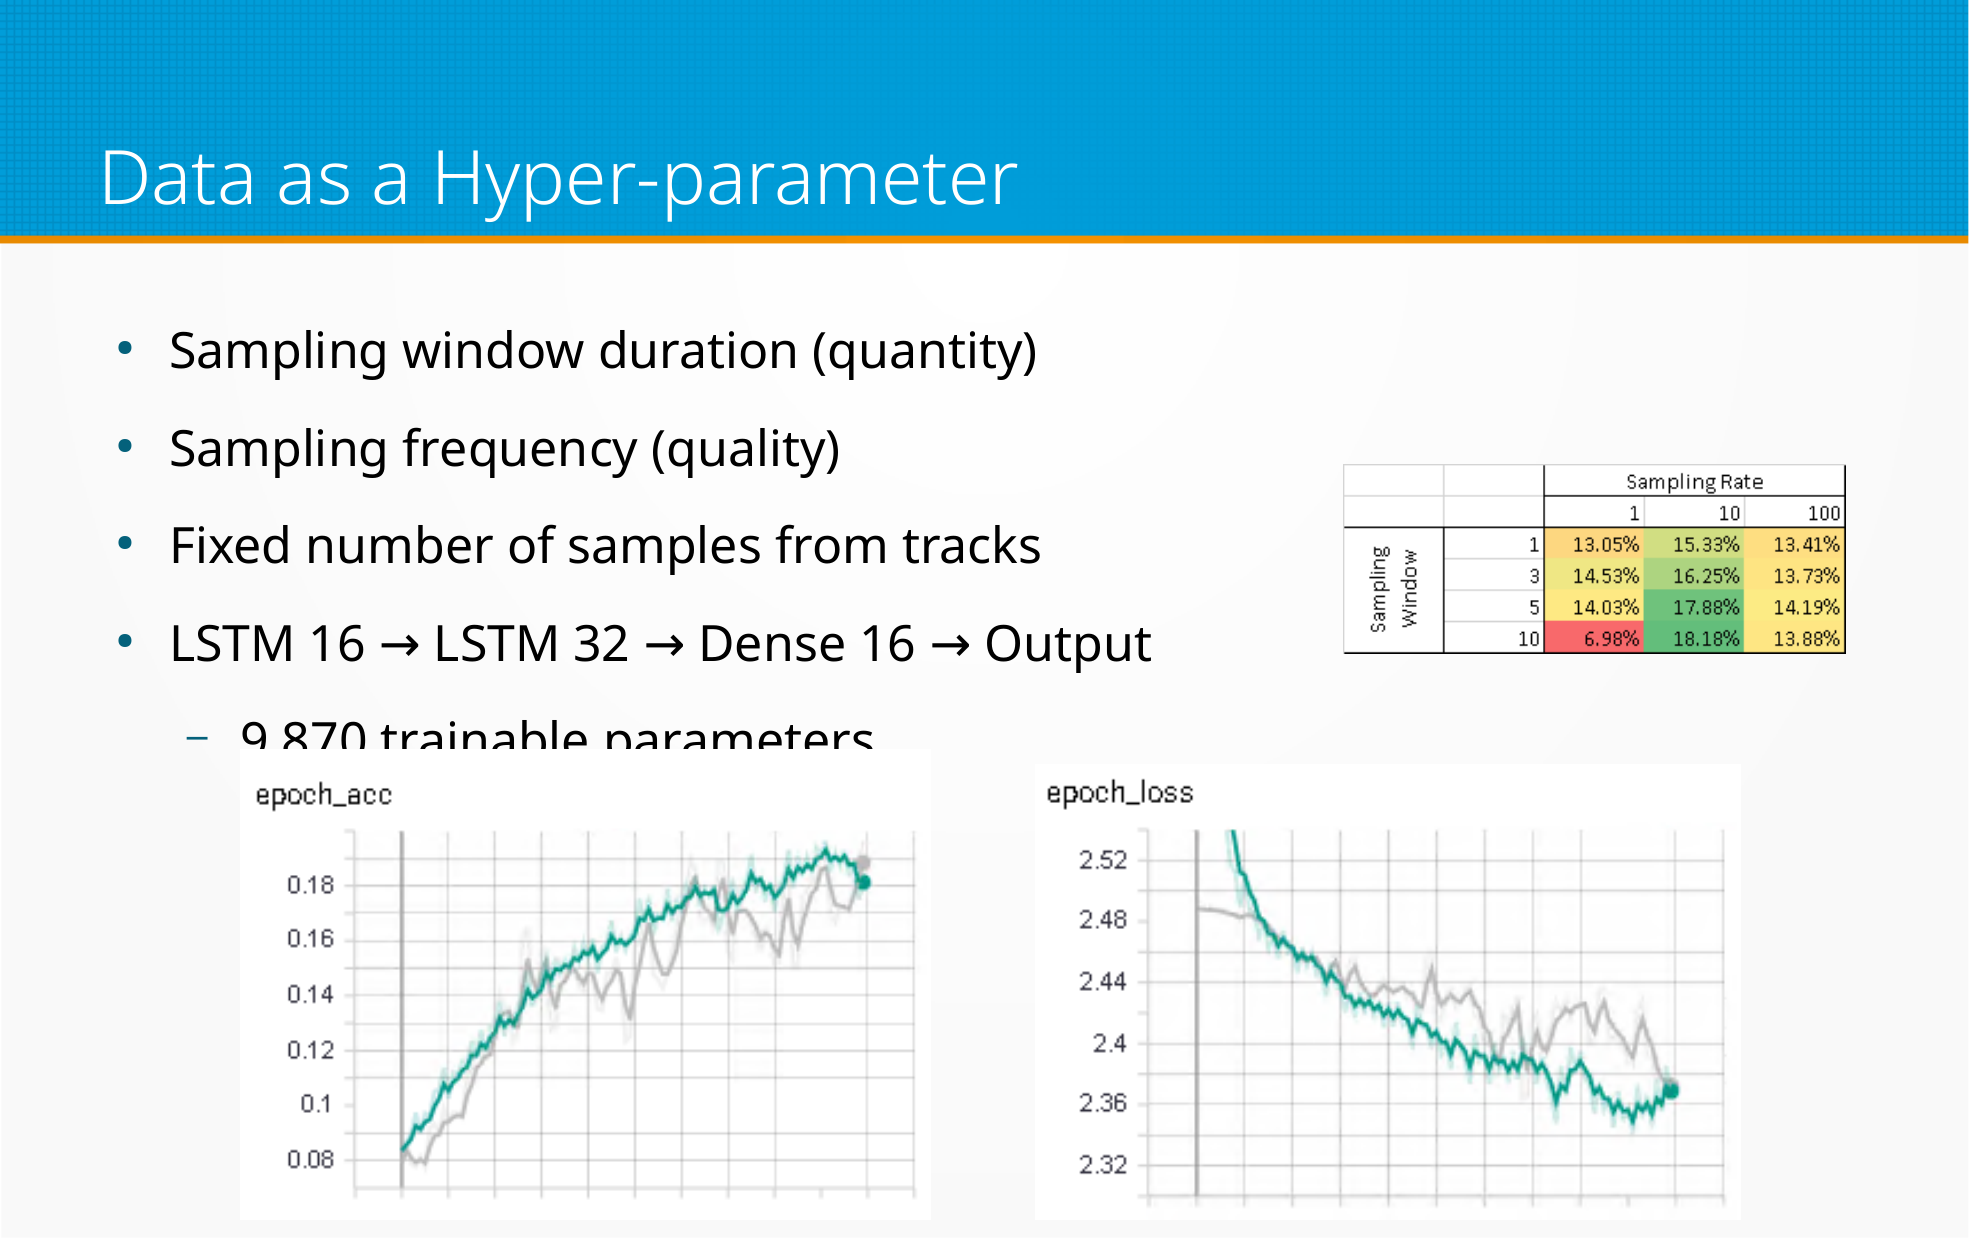

# Data as a Hyper-parameter
Sampling window duration (quantity)
Sampling frequency (quality)
Fixed number of samples from tracks
LSTM 16 → LSTM 32 → Dense 16 → Output
9,870 trainable parameters